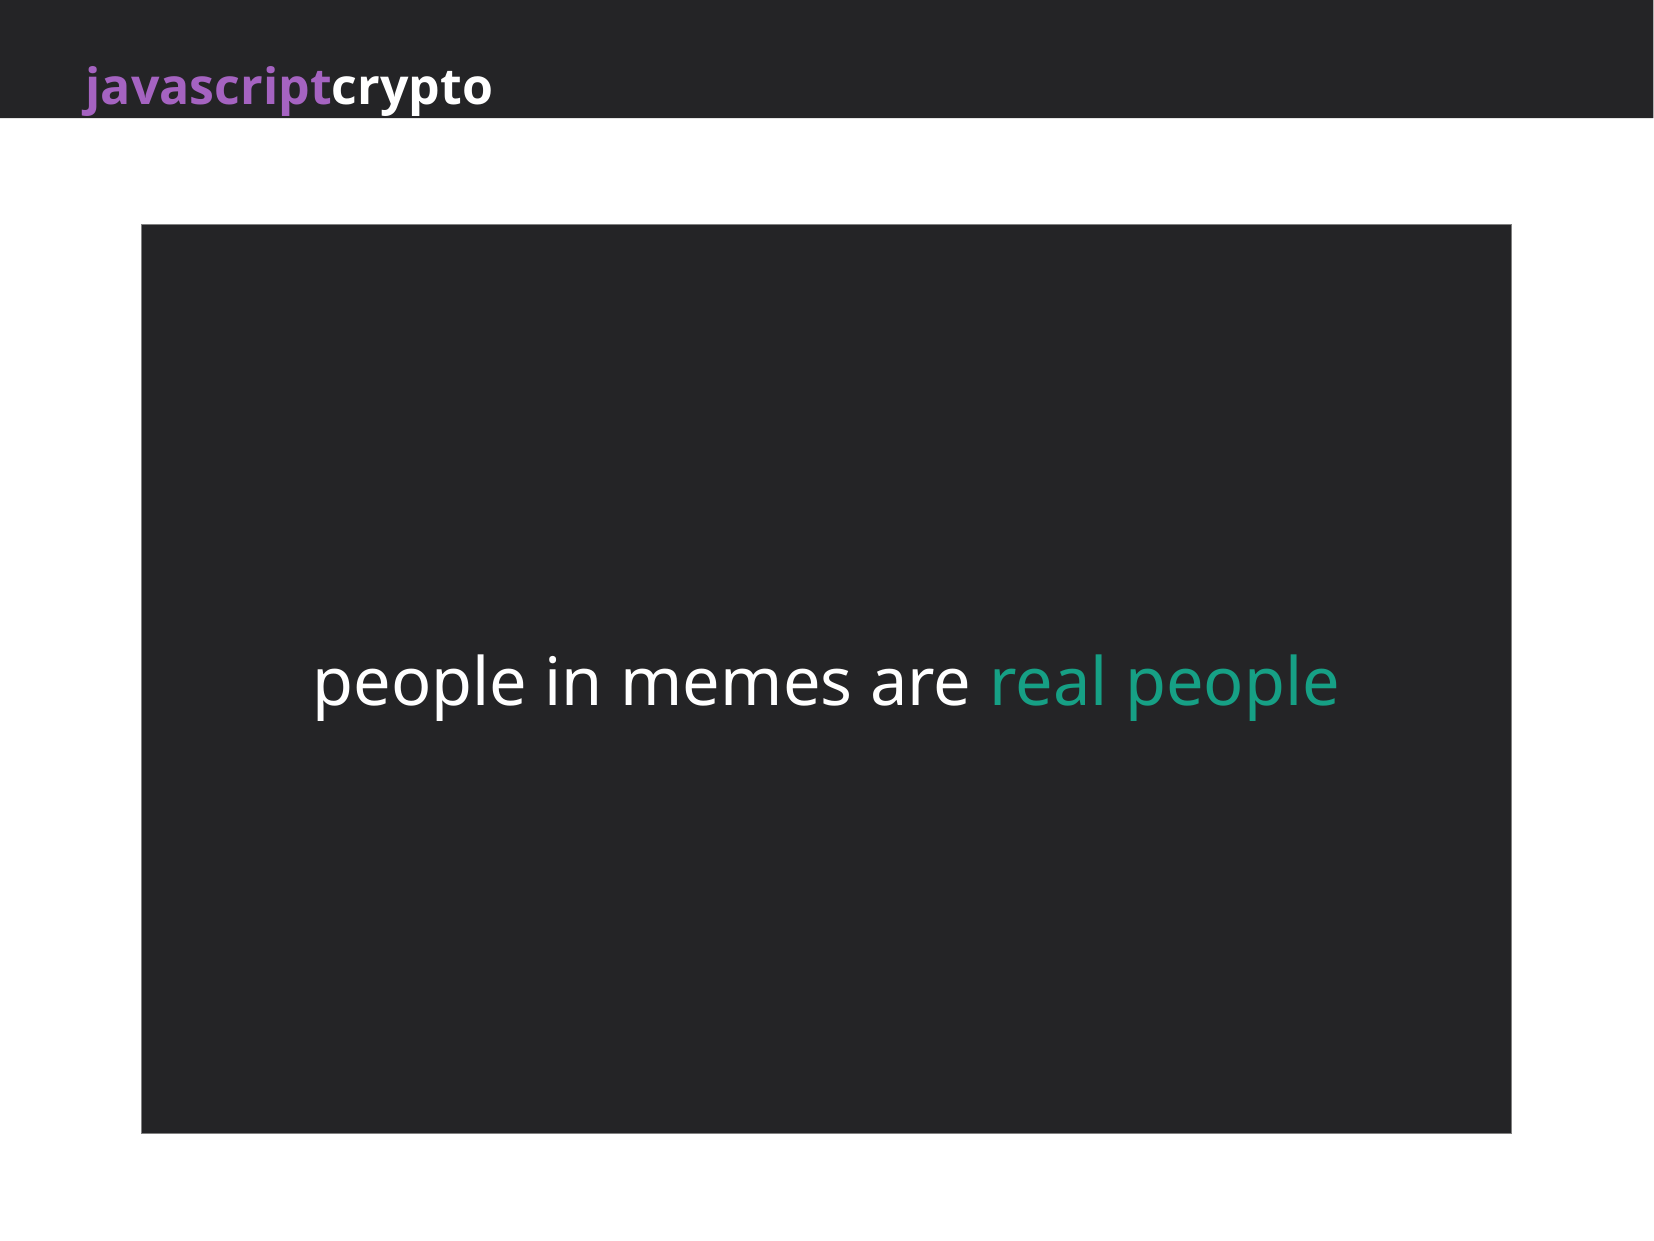

javascriptcrypto
people in memes are real people
encrypt shit